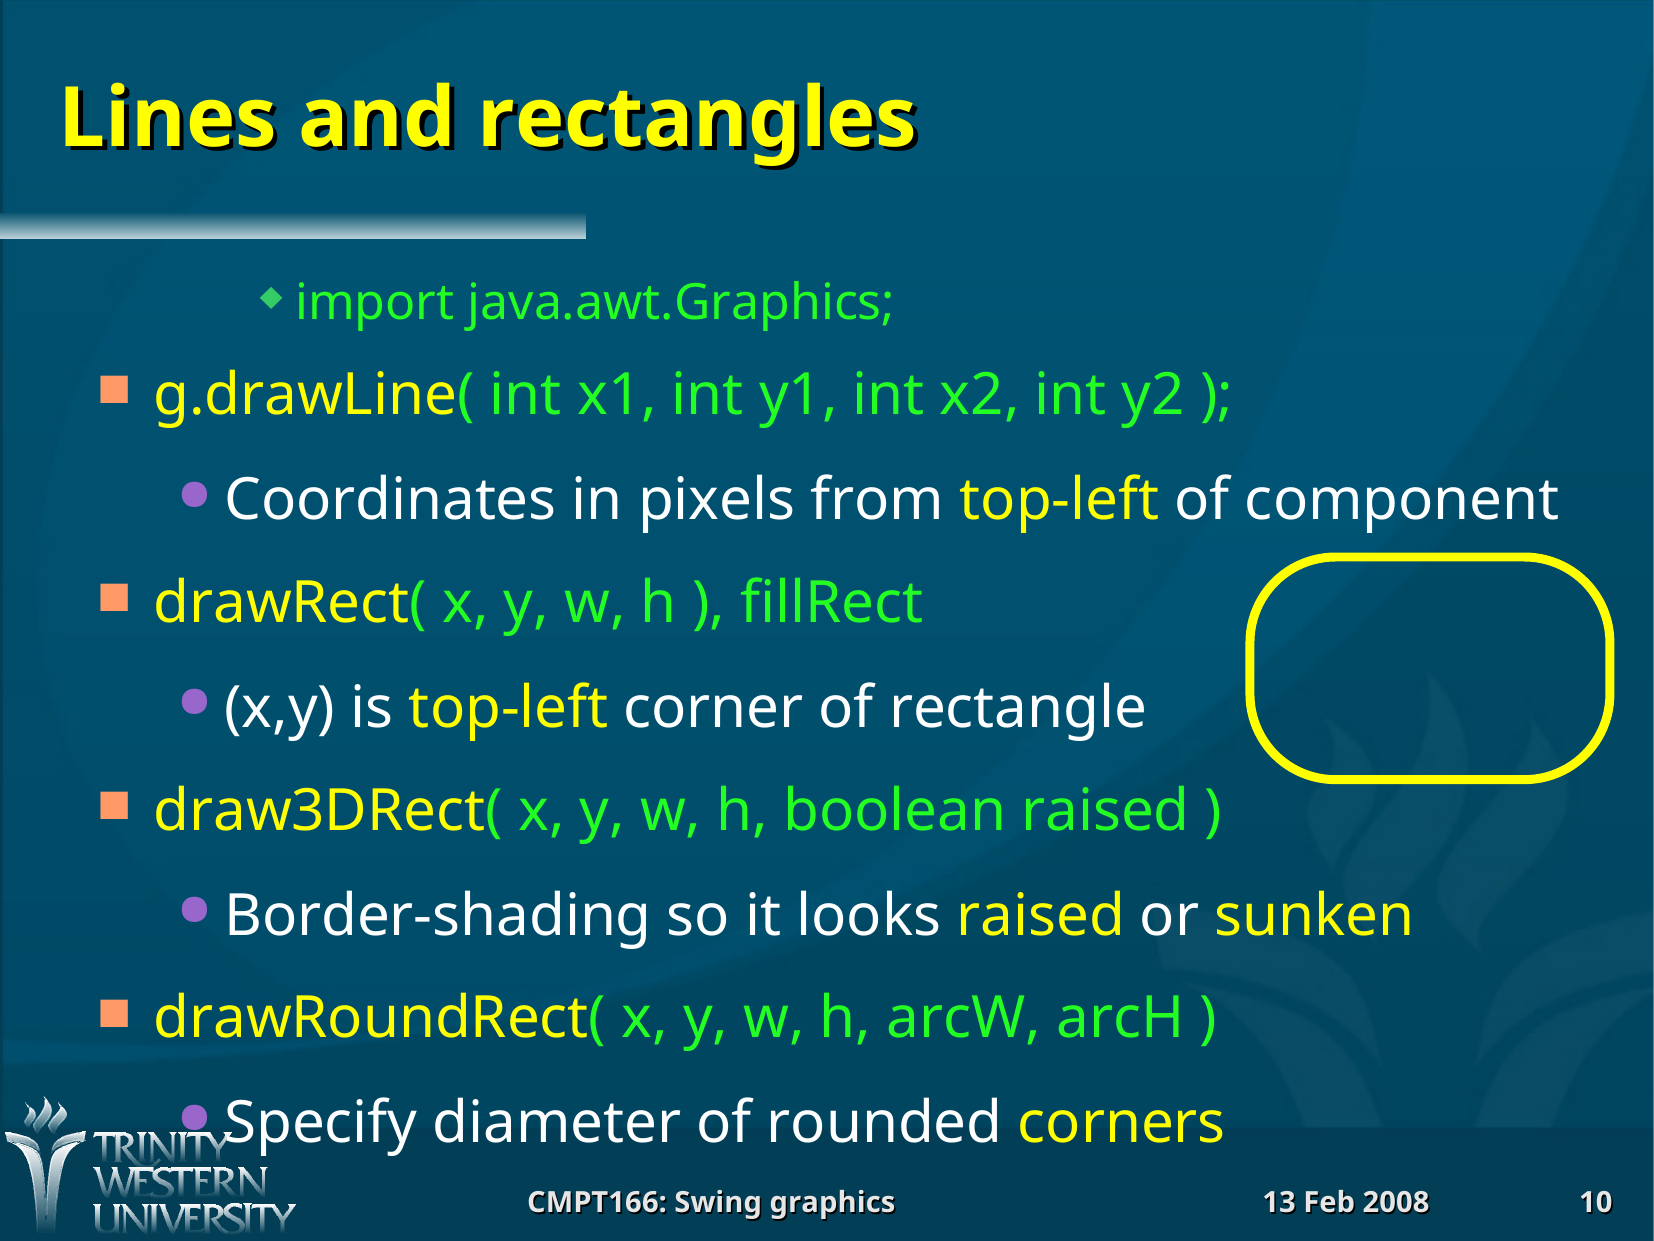

# Lines and rectangles
import java.awt.Graphics;
g.drawLine( int x1, int y1, int x2, int y2 );
Coordinates in pixels from top-left of component
drawRect( x, y, w, h ), fillRect
(x,y) is top-left corner of rectangle
draw3DRect( x, y, w, h, boolean raised )
Border-shading so it looks raised or sunken
drawRoundRect( x, y, w, h, arcW, arcH )
Specify diameter of rounded corners
CMPT166: Swing graphics
13 Feb 2008
10